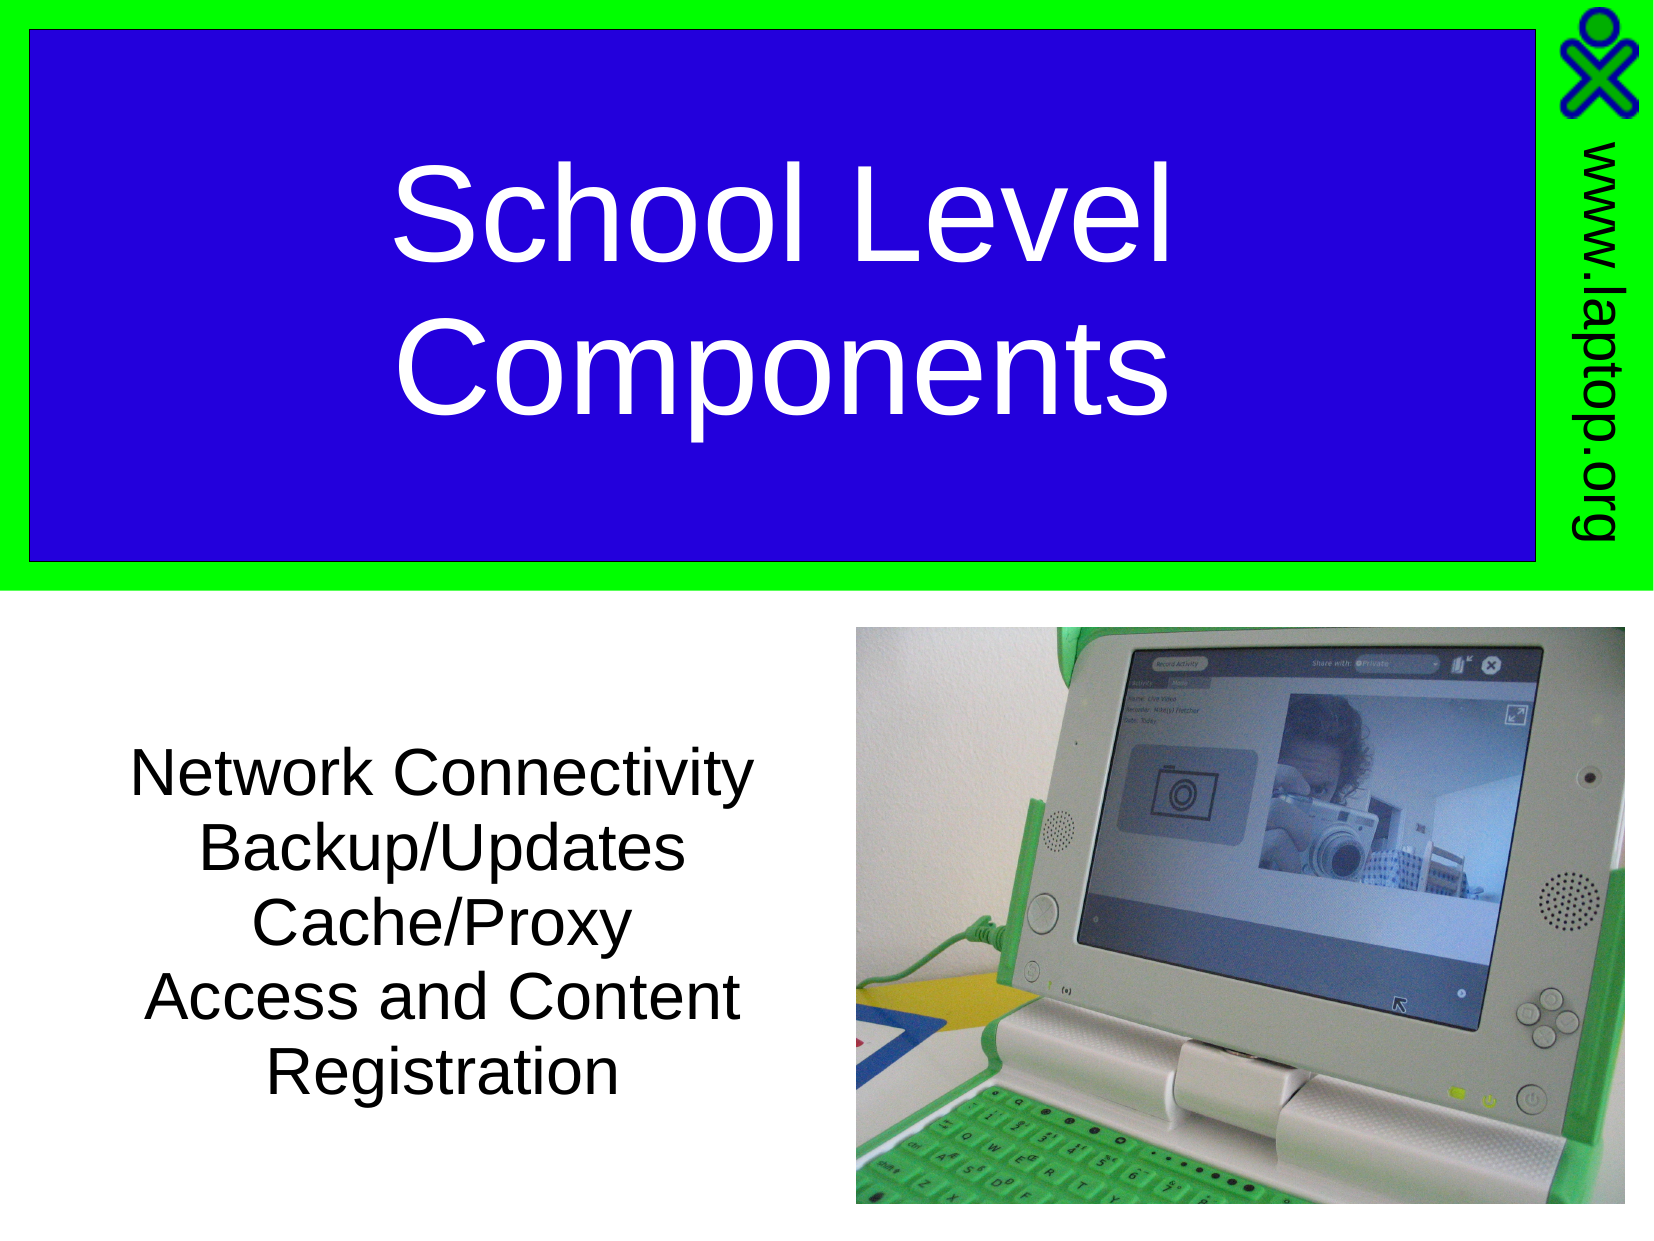

# School Level Components
Network Connectivity
Backup/Updates
Cache/Proxy
Access and Content
Registration